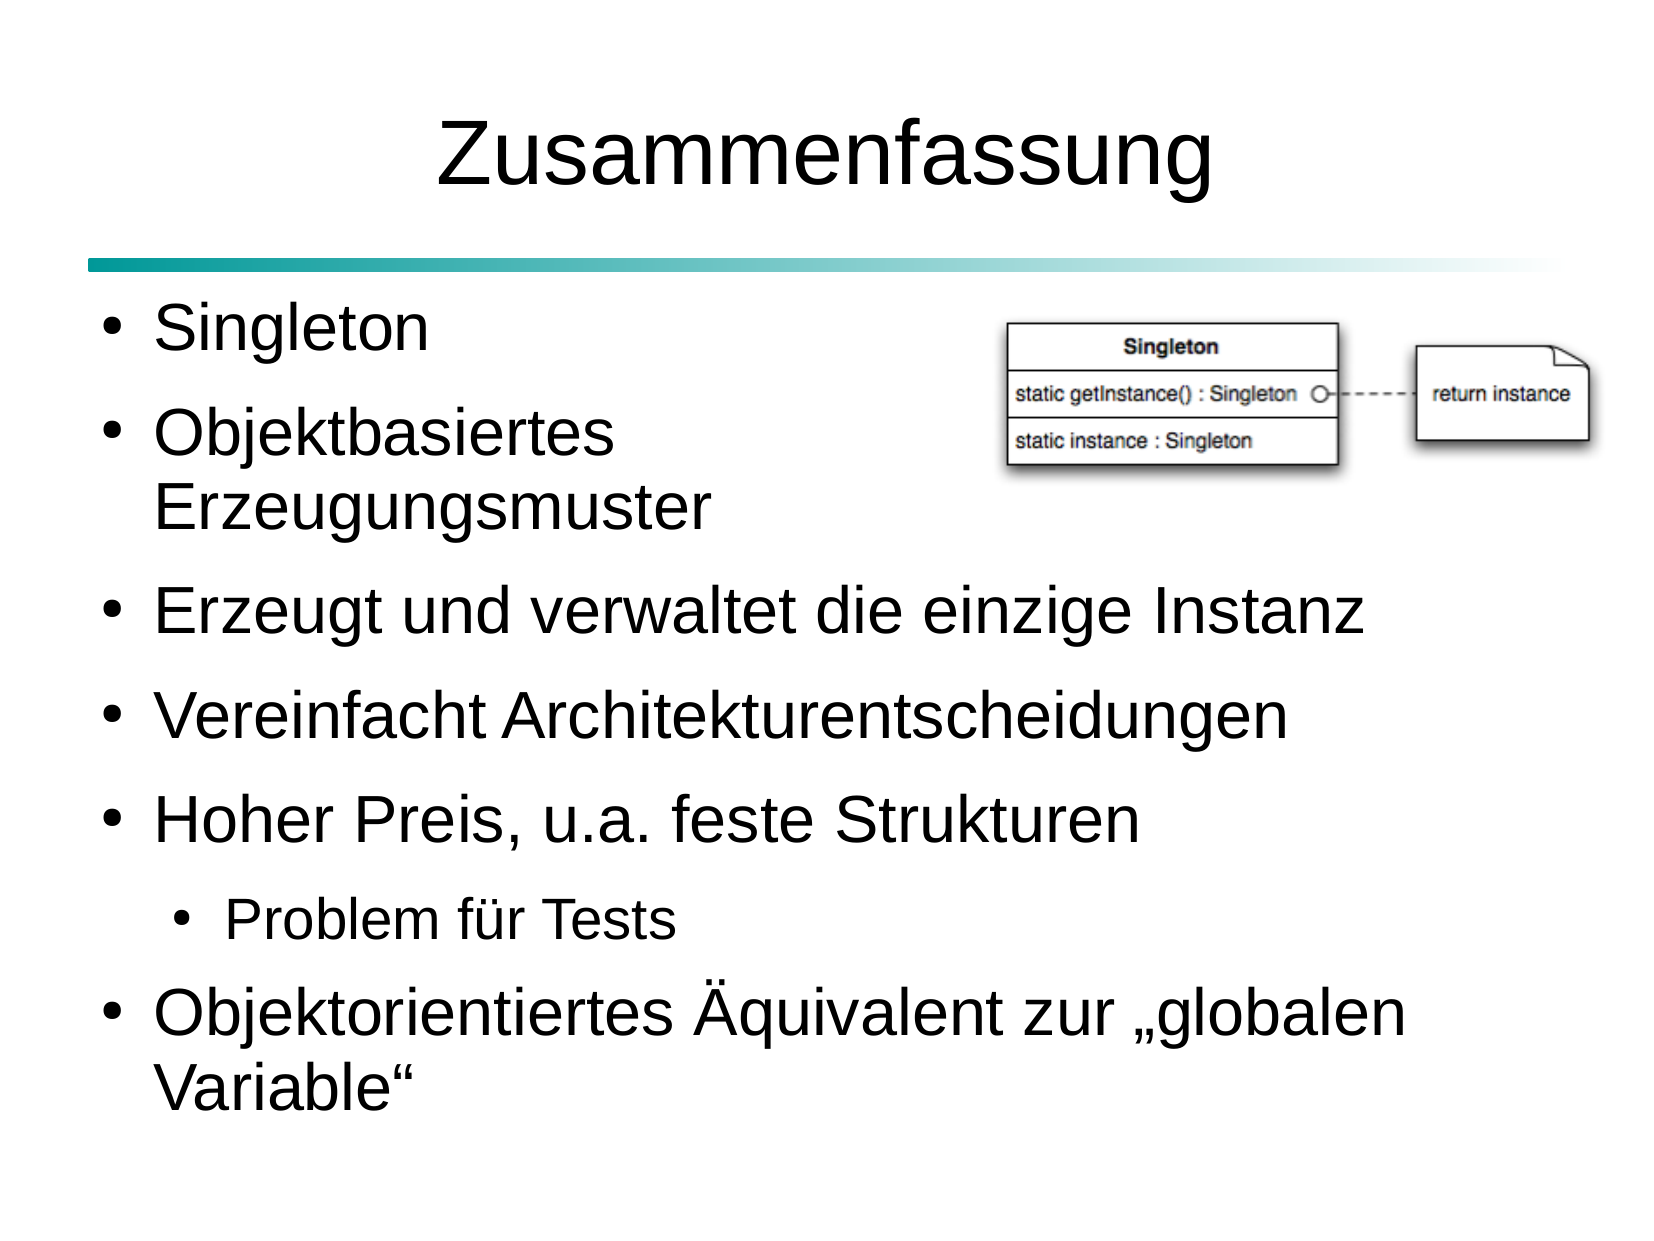

# Zusammenfassung
Singleton
Objektbasiertes
Erzeugungsmuster
Erzeugt und verwaltet die einzige Instanz
Vereinfacht Architekturentscheidungen
Hoher Preis, u.a. feste Strukturen
Problem für Tests
Objektorientiertes Äquivalent zur „globalen Variable“